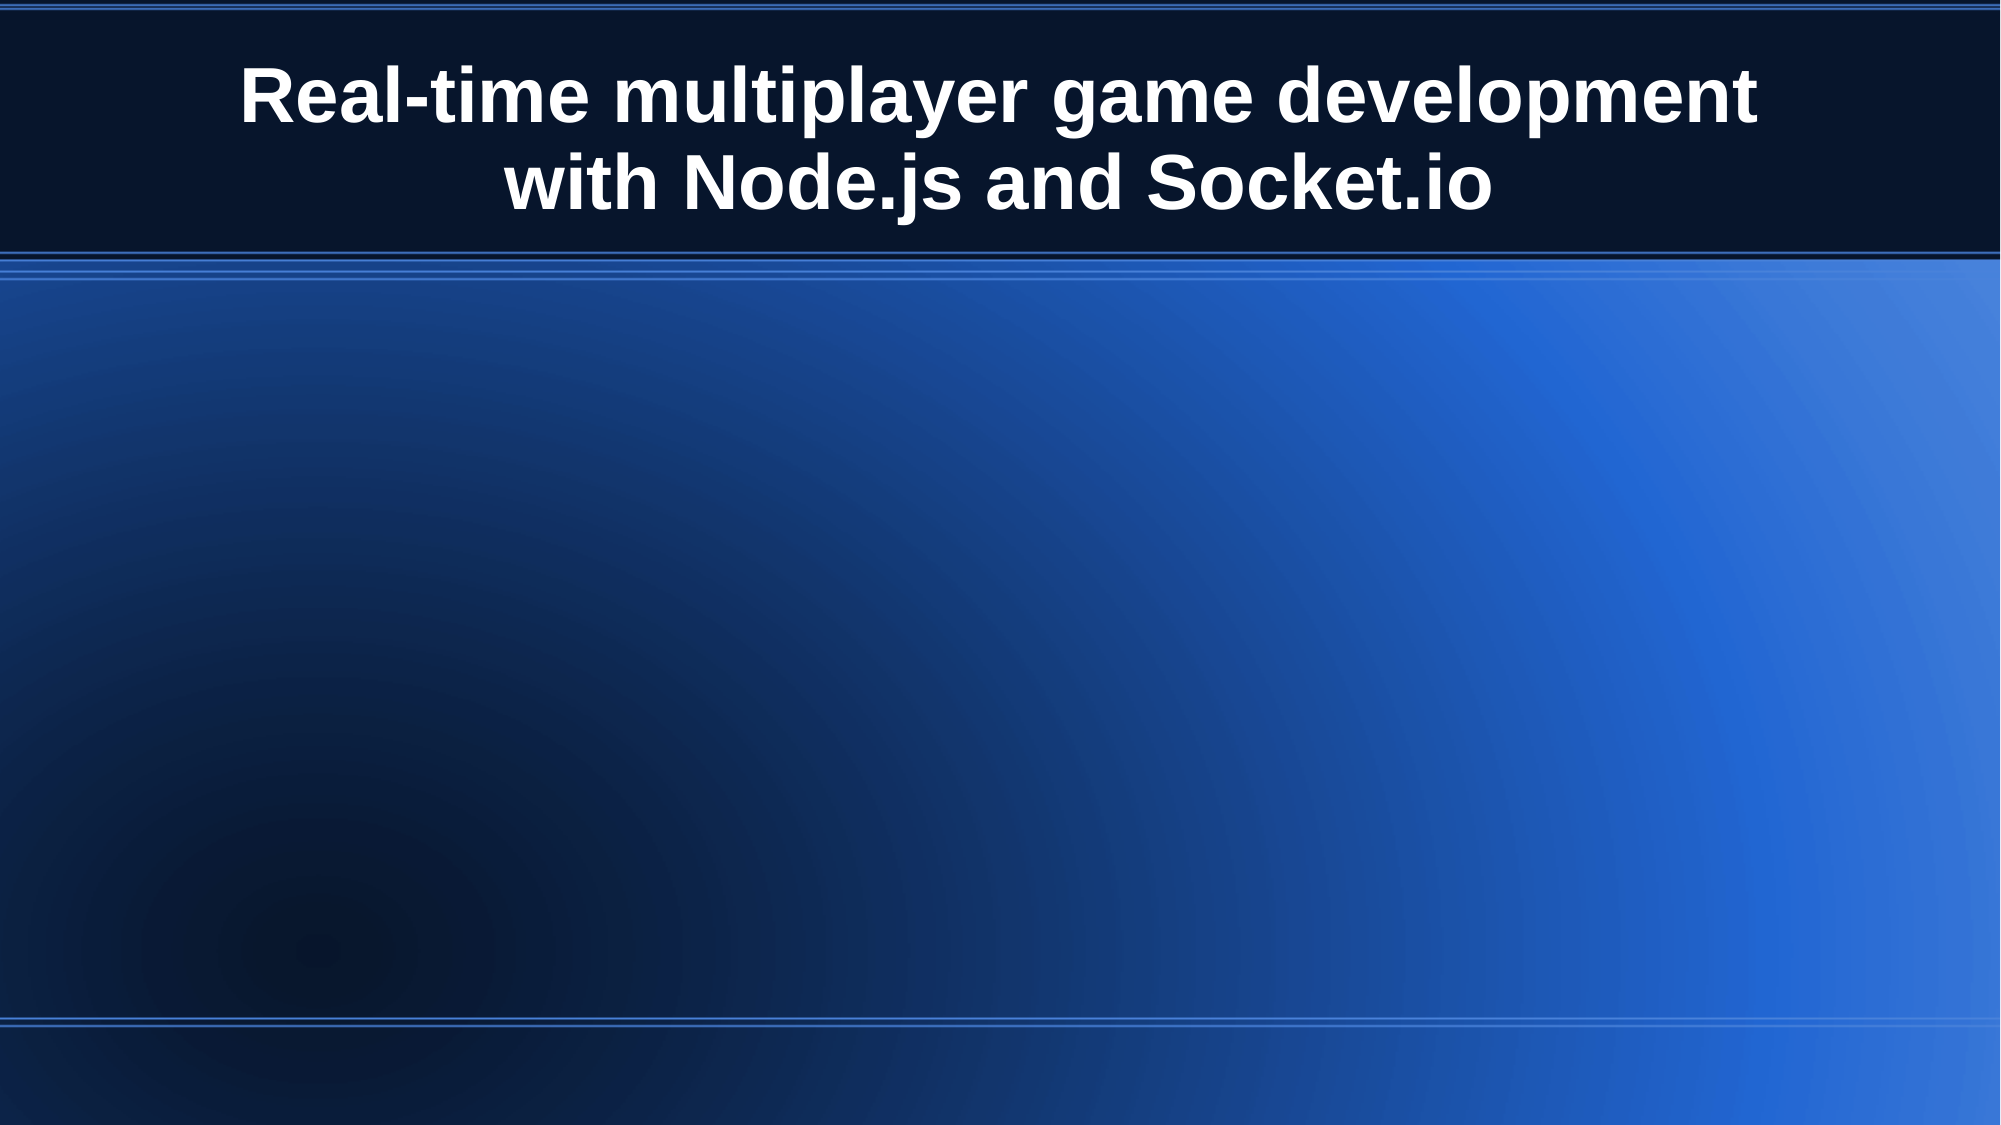

# Real-time multiplayer game development with Node.js and Socket.io